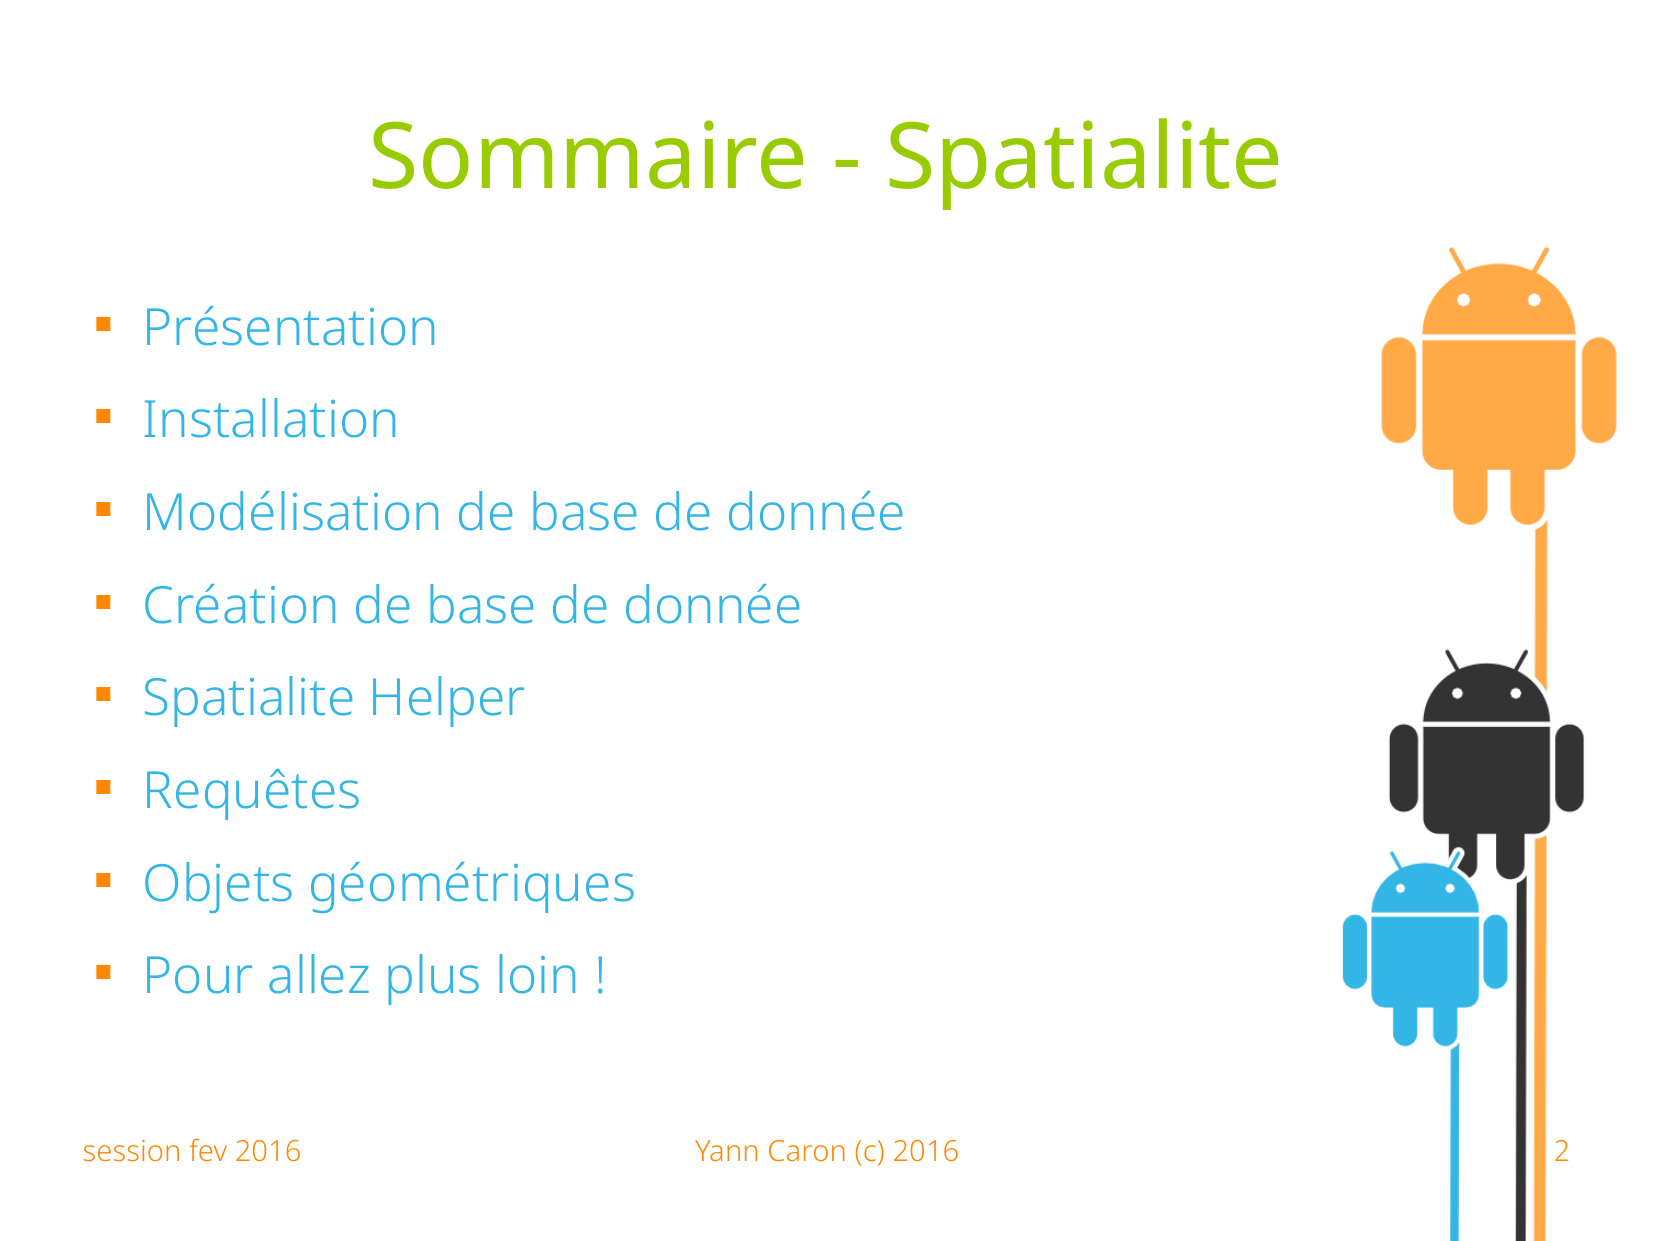

# Sommaire - Spatialite
Présentation
Installation
Modélisation de base de donnée
Création de base de donnée
Spatialite Helper
Requêtes
Objets géométriques
Pour allez plus loin !
session fev 2016
Yann Caron (c) 2016
2